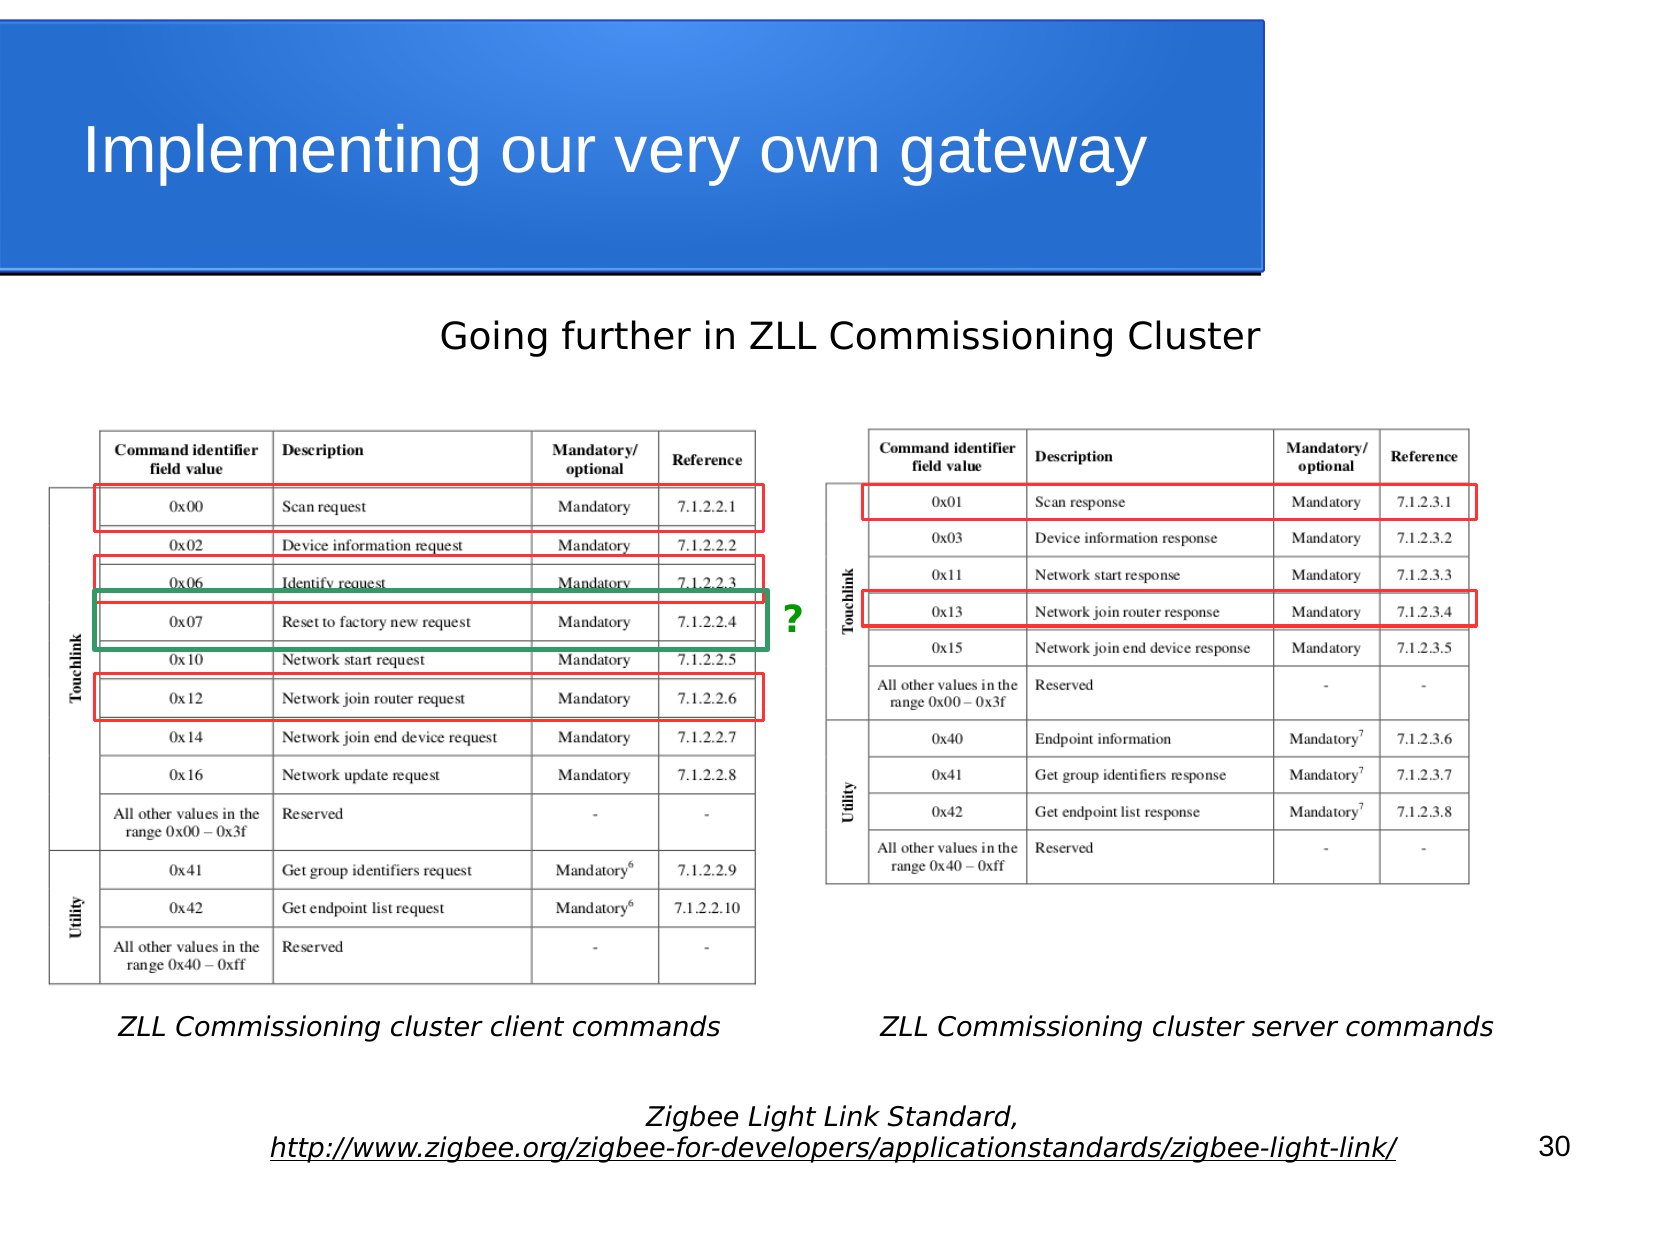

# Implementing our very own gateway
Going further in ZLL Commissioning Cluster
?
ZLL Commissioning cluster client commands
ZLL Commissioning cluster server commands
Zigbee Light Link Standard, http://www.zigbee.org/zigbee-for-developers/applicationstandards/zigbee-light-link/
30